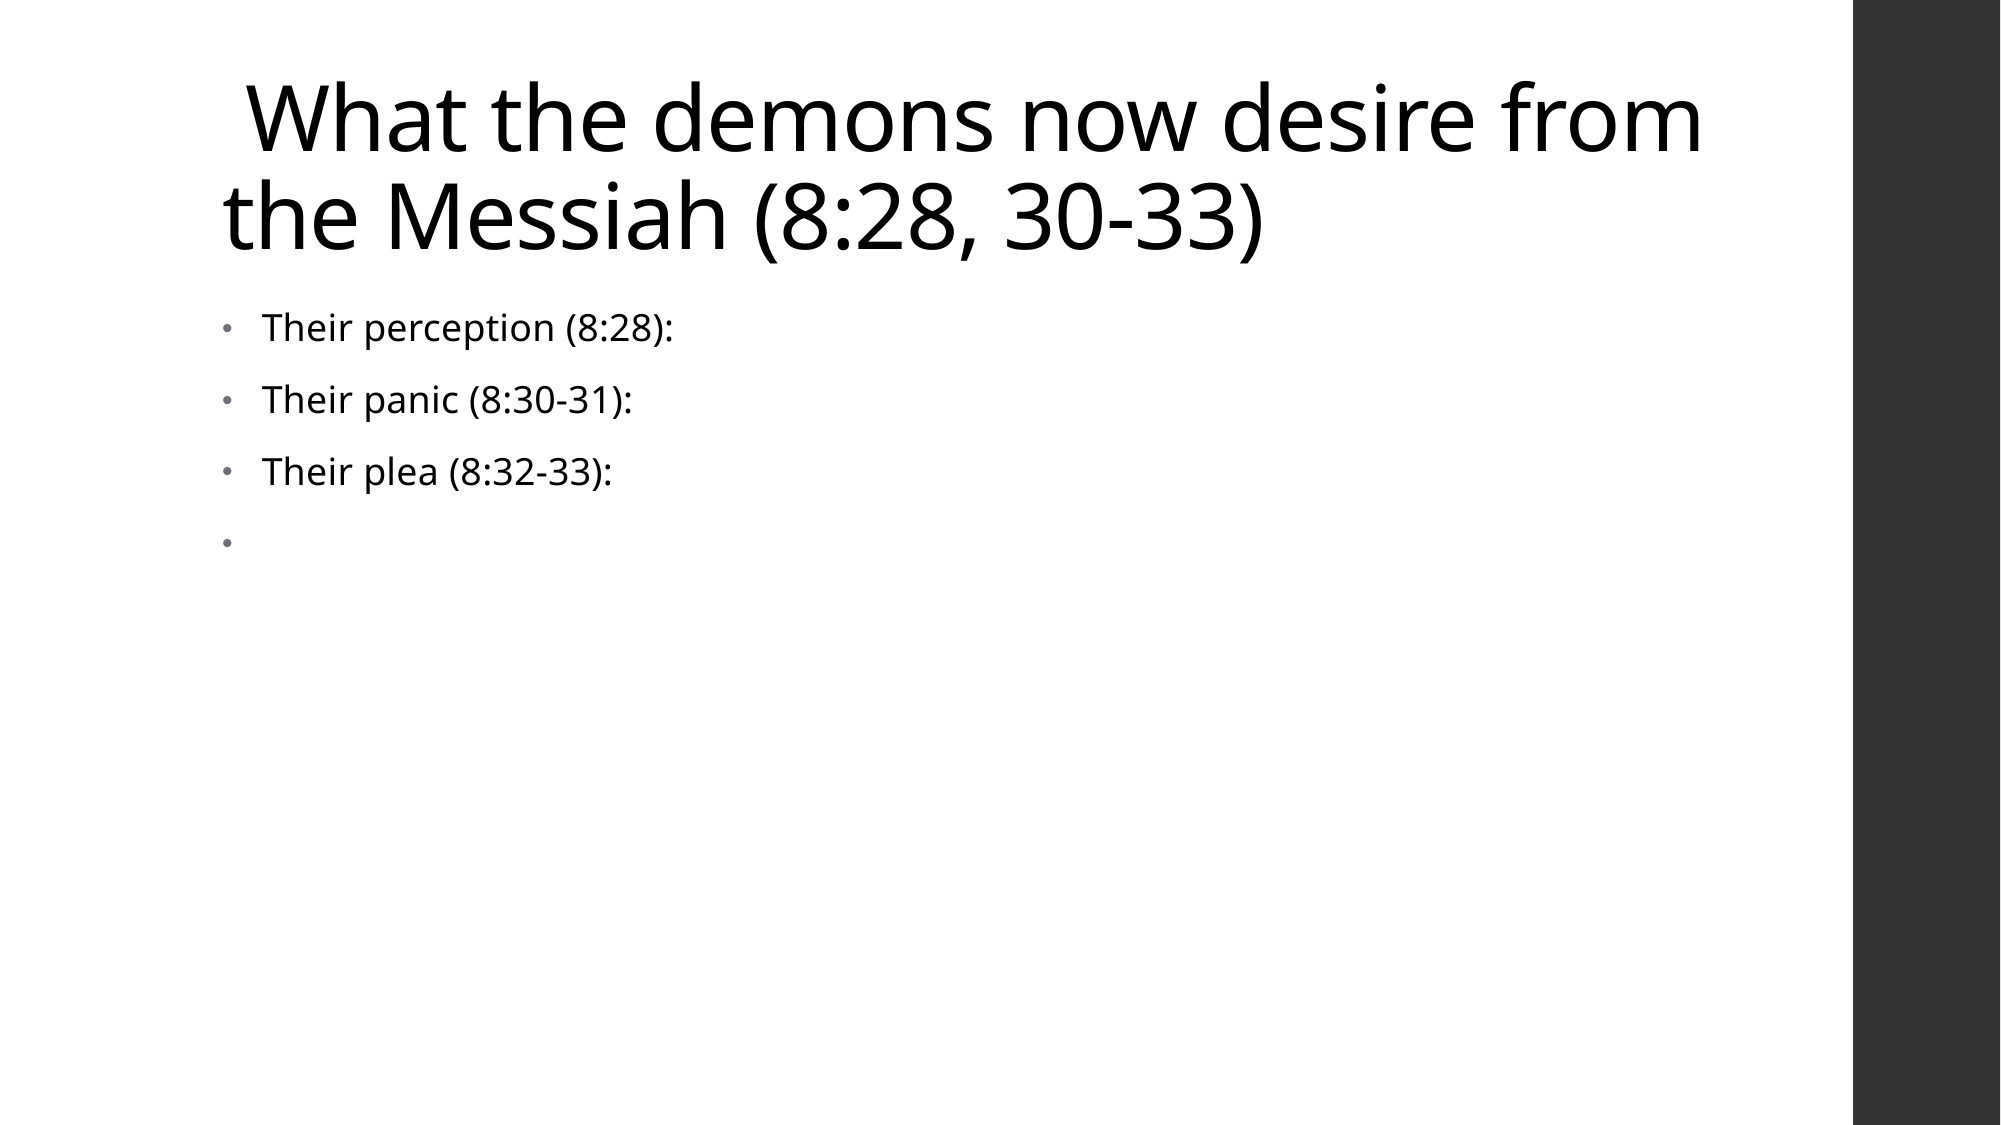

# What the demons now desire from the Messiah (8:28, 30-33)
 Their perception (8:28):
 Their panic (8:30-31):
 Their plea (8:32-33):